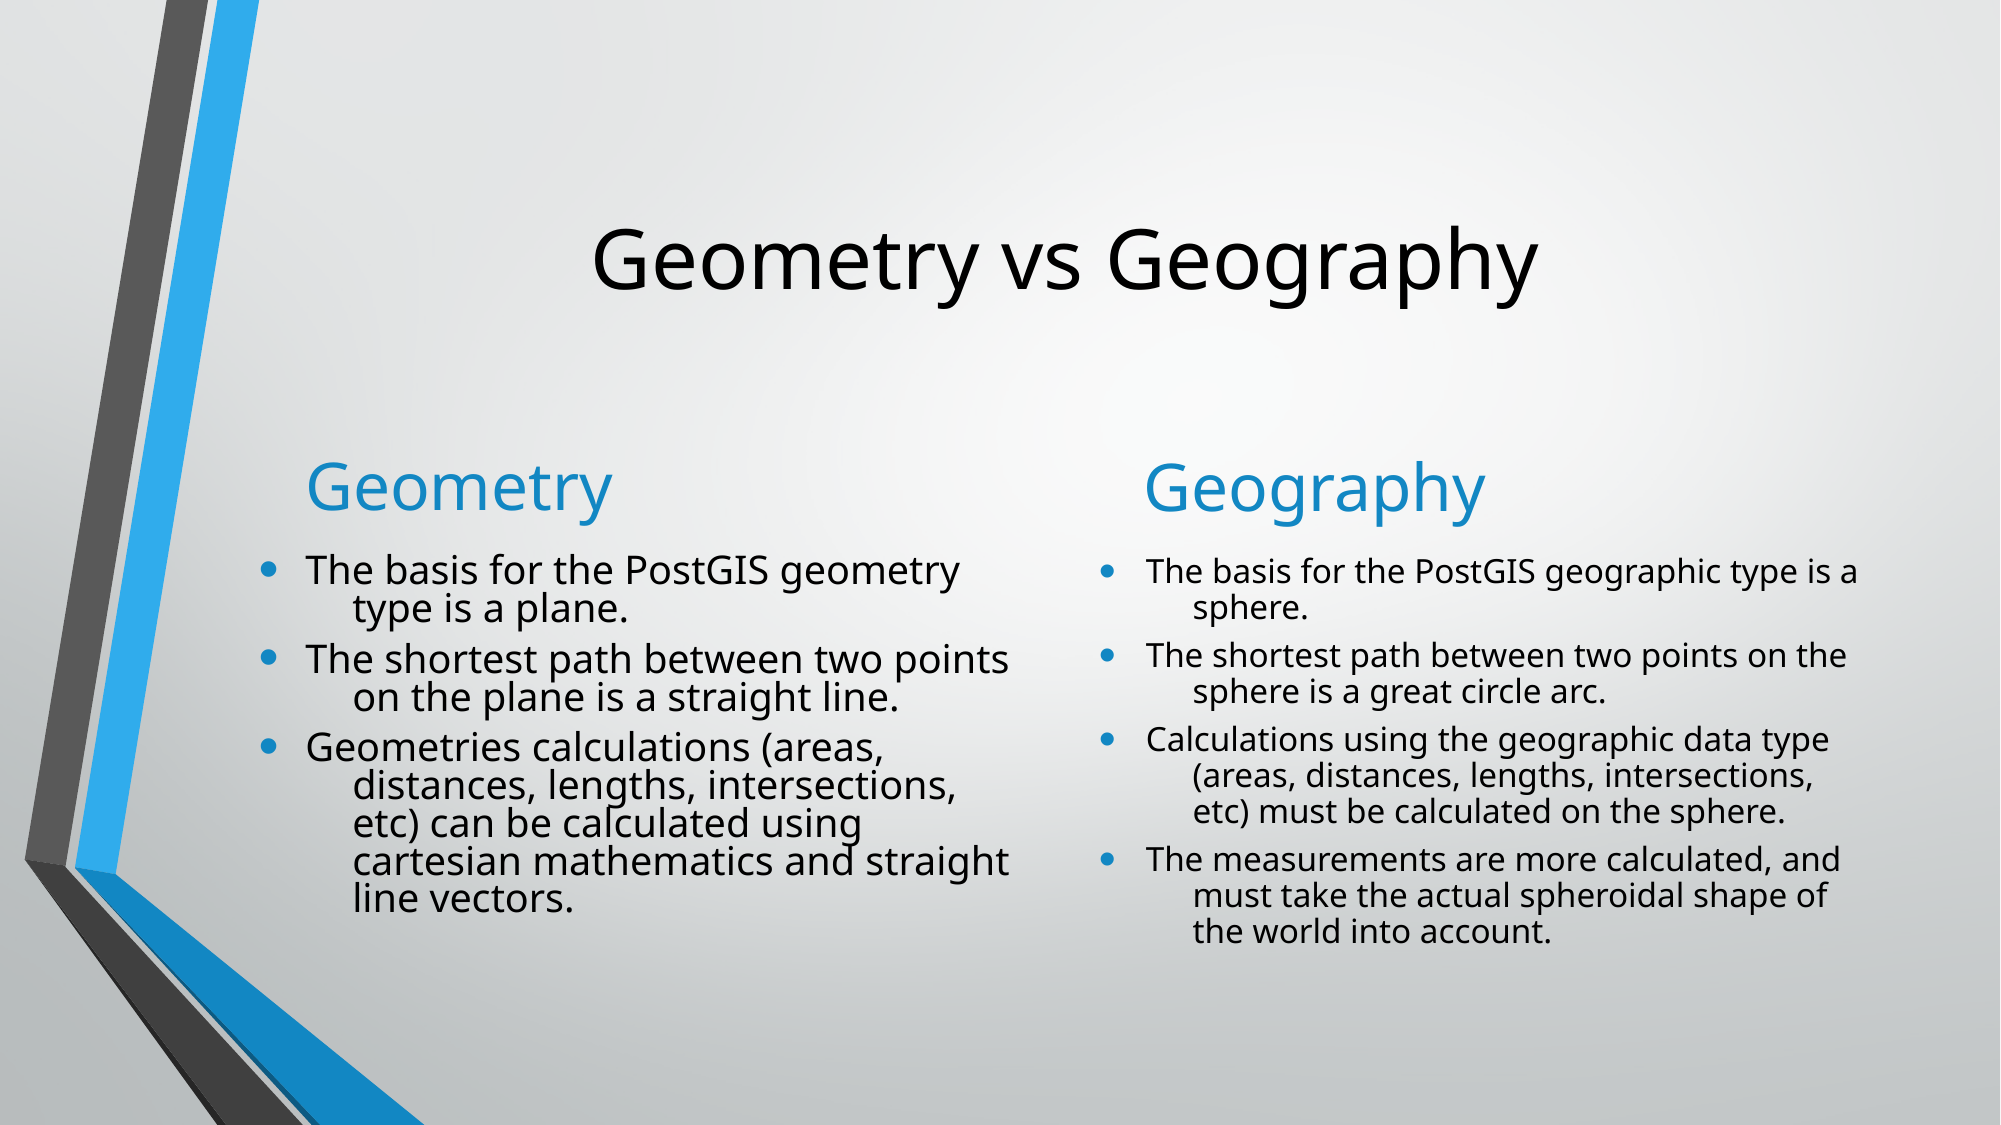

# Geometry vs Geography
Geometry
Geography
The basis for the PostGIS geometry type is a plane.
The shortest path between two points on the plane is a straight line.
Geometries calculations (areas, distances, lengths, intersections, etc) can be calculated using cartesian mathematics and straight line vectors.
The basis for the PostGIS geographic type is a sphere.
The shortest path between two points on the sphere is a great circle arc.
Calculations using the geographic data type (areas, distances, lengths, intersections, etc) must be calculated on the sphere.
The measurements are more calculated, and must take the actual spheroidal shape of the world into account.